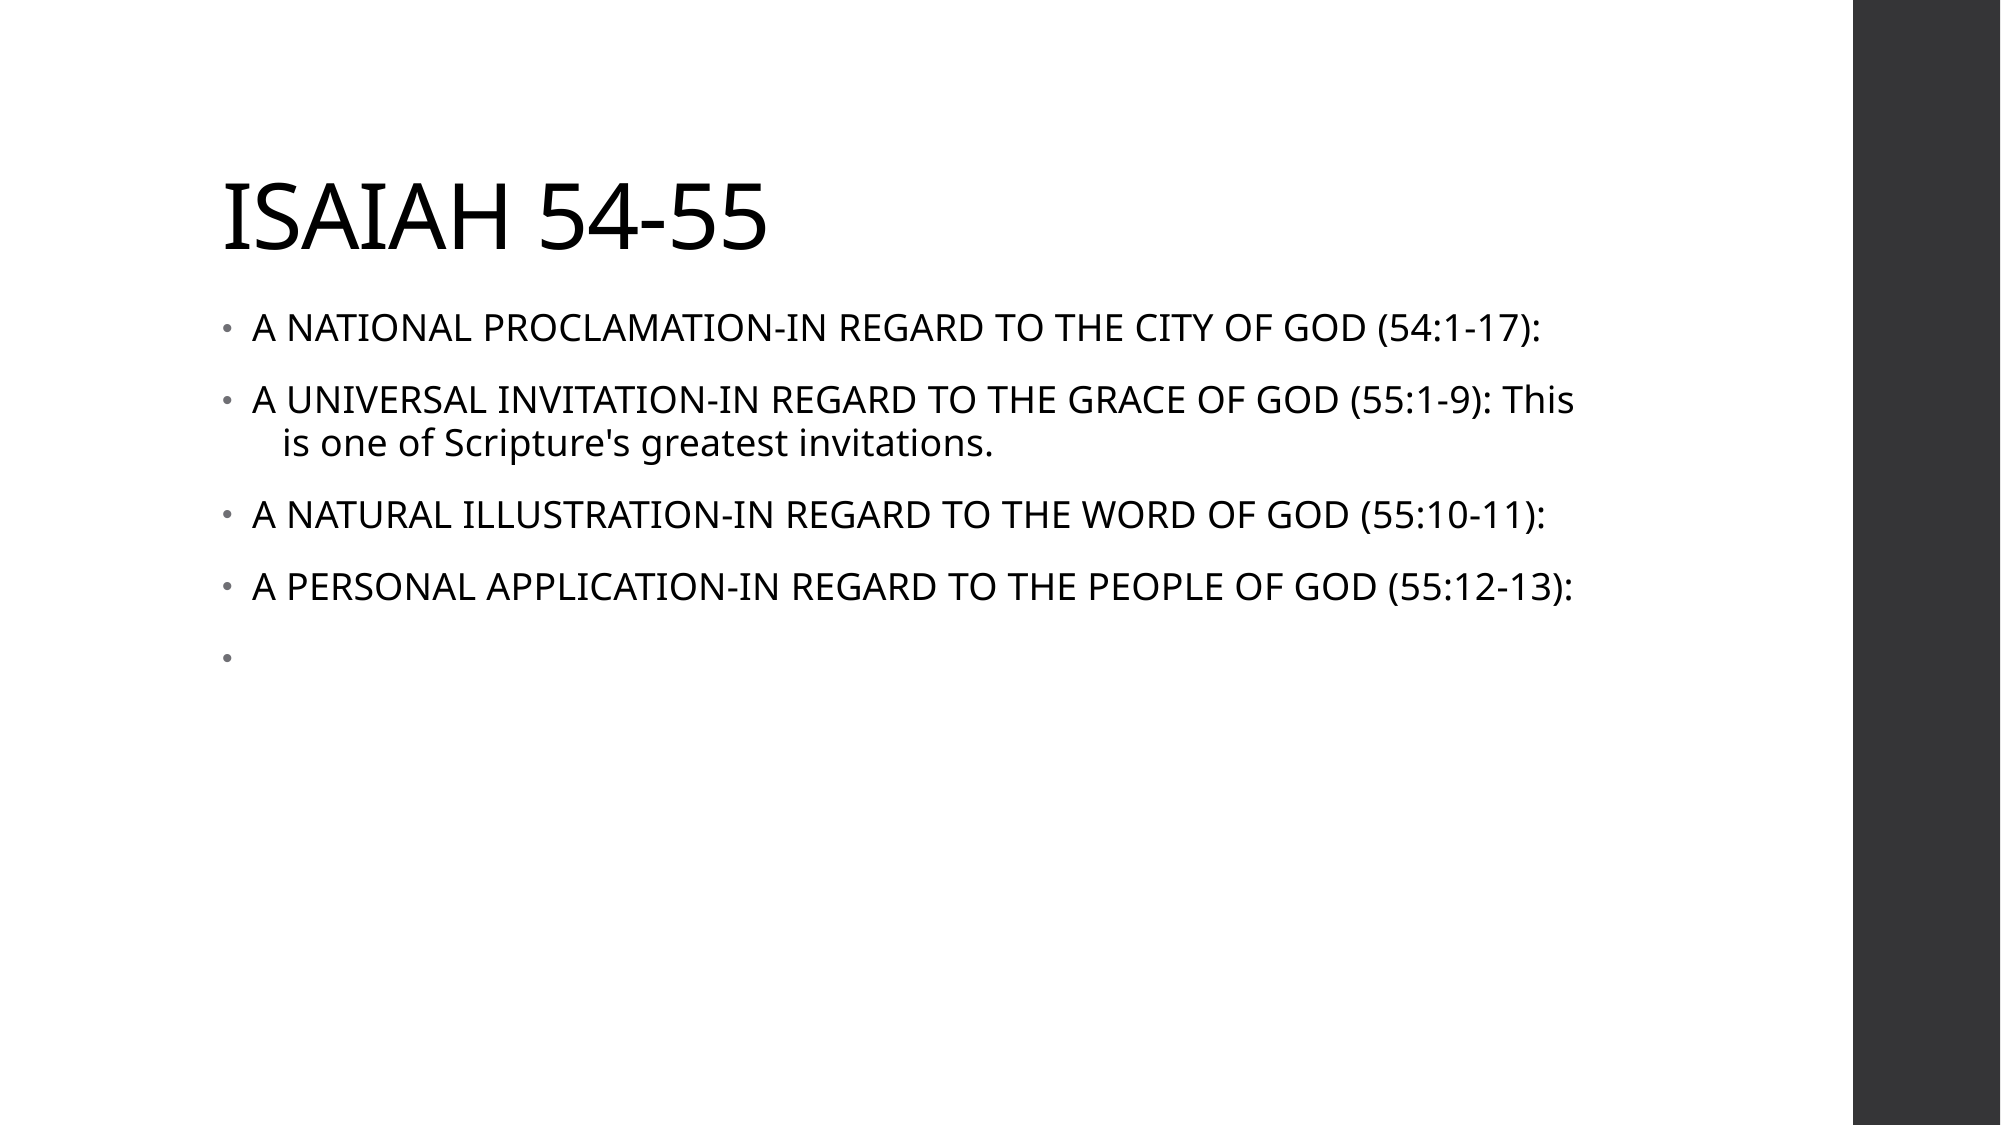

# ISAIAH 54-55
A NATIONAL PROCLAMATION-IN REGARD TO THE CITY OF GOD (54:1-17):
A UNIVERSAL INVITATION-IN REGARD TO THE GRACE OF GOD (55:1-9): This is one of Scripture's greatest invitations.
A NATURAL ILLUSTRATION-IN REGARD TO THE WORD OF GOD (55:10-11):
A PERSONAL APPLICATION-IN REGARD TO THE PEOPLE OF GOD (55:12-13):